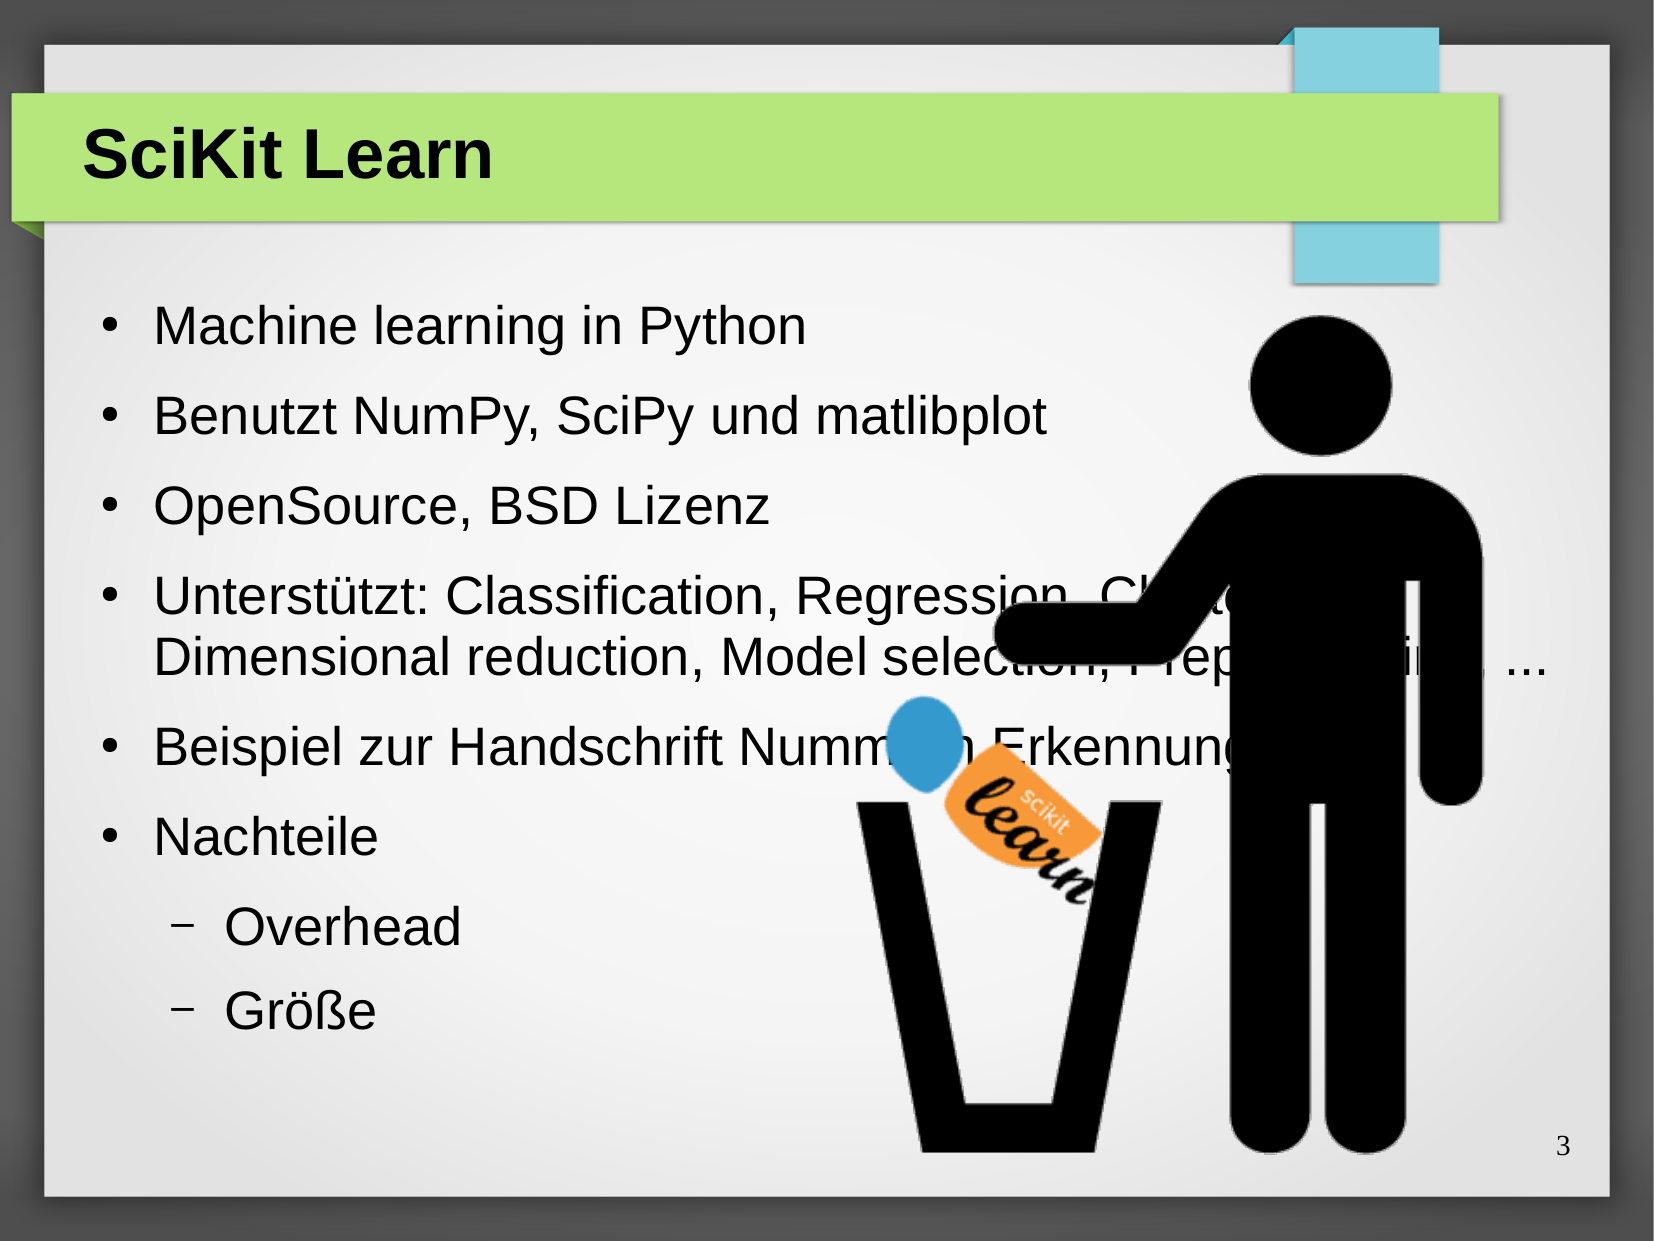

# SciKit Learn
Machine learning in Python
Benutzt NumPy, SciPy und matlibplot
OpenSource, BSD Lizenz
Unterstützt: Classification, Regression, Clustering, Dimensional reduction, Model selection, Preprocessing, ...
Beispiel zur Handschrift Nummern Erkennung
Nachteile
Overhead
Größe
3